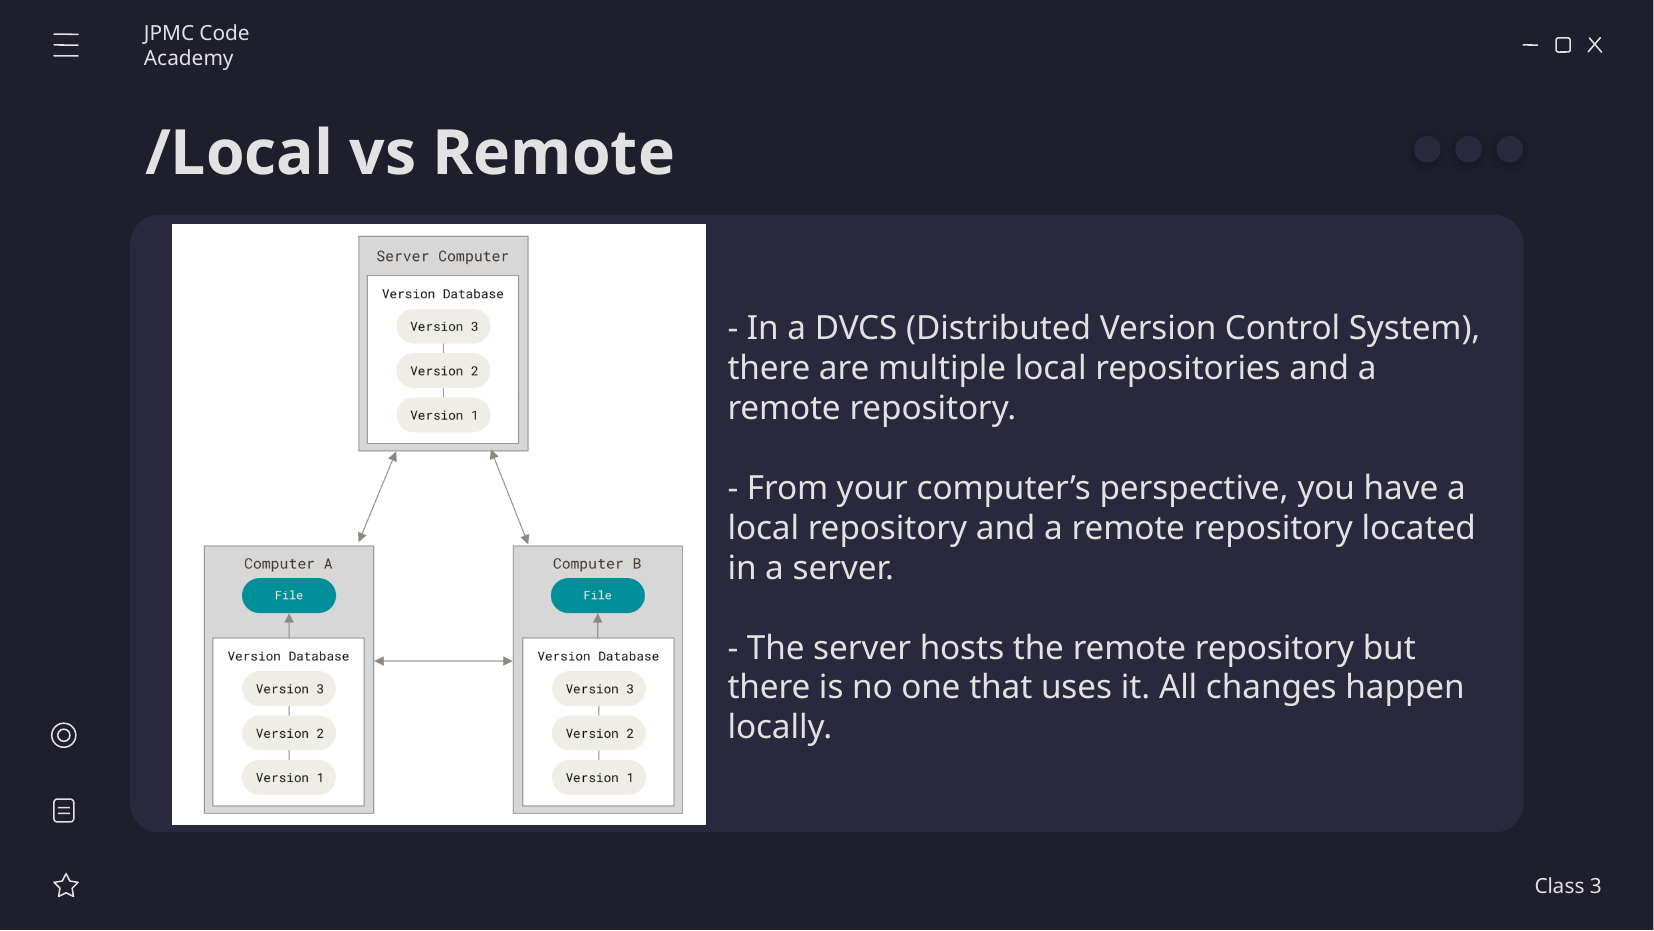

JPMC Code Academy
# /Local vs Remote
- In a DVCS (Distributed Version Control System), there are multiple local repositories and a remote repository.
- From your computer’s perspective, you have a local repository and a remote repository located in a server.
- The server hosts the remote repository but there is no one that uses it. All changes happen locally.
Class 3